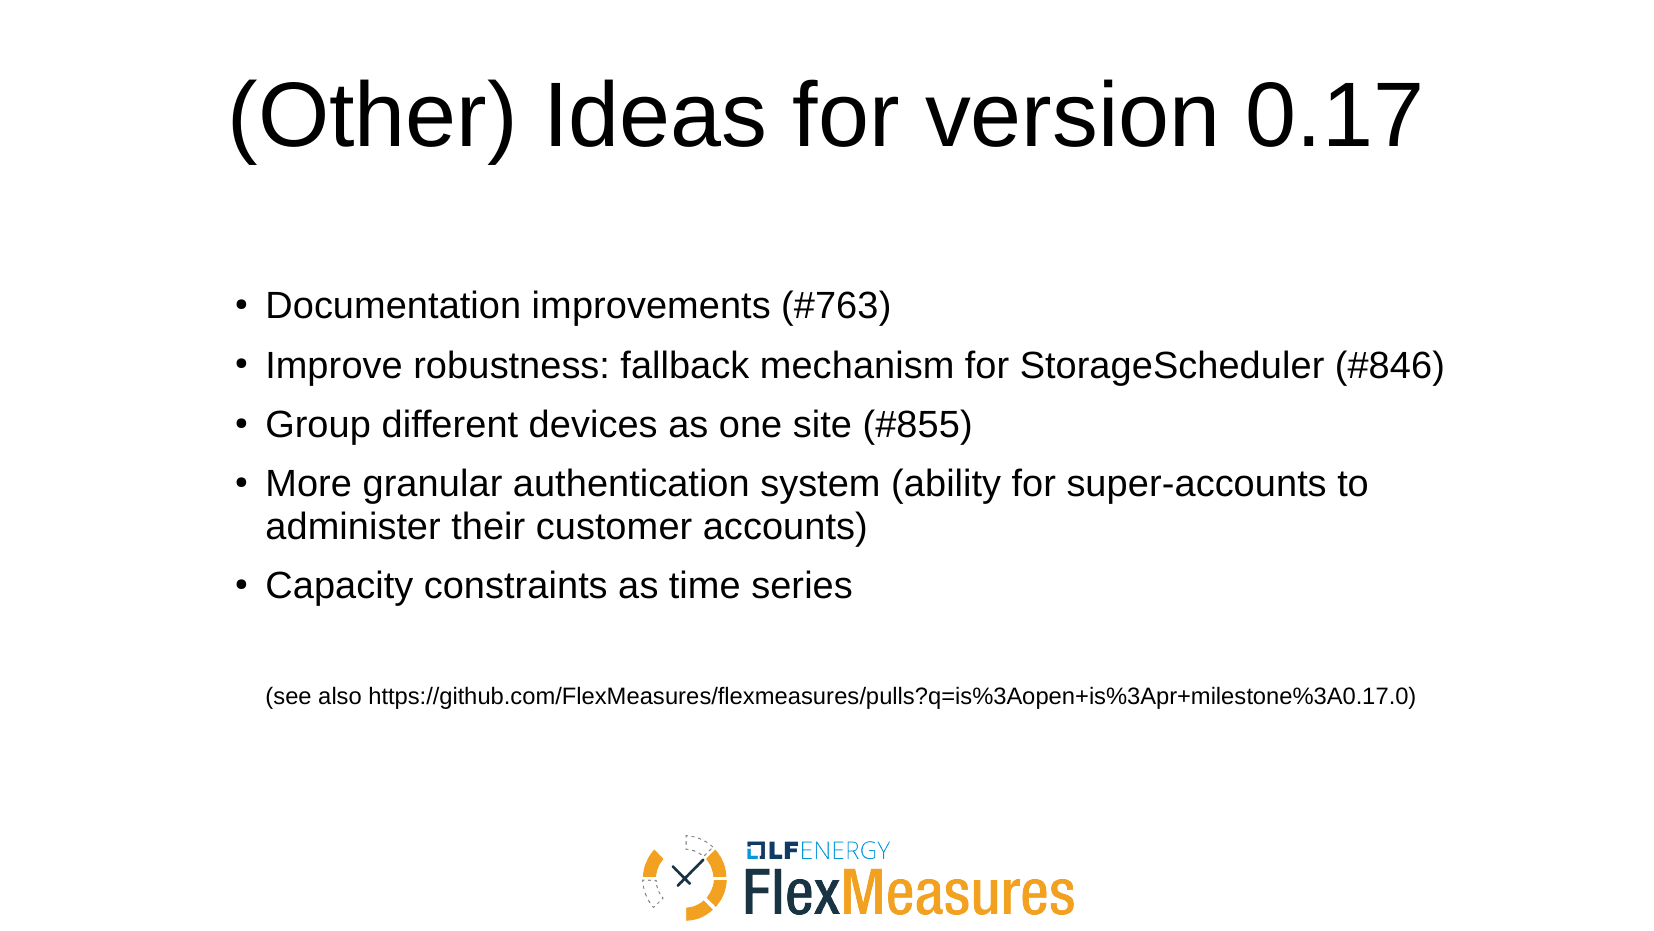

# (Other) Ideas for version 0.17
Documentation improvements (#763)
Improve robustness: fallback mechanism for StorageScheduler (#846)
Group different devices as one site (#855)
More granular authentication system (ability for super-accounts to administer their customer accounts)
Capacity constraints as time series
(see also https://github.com/FlexMeasures/flexmeasures/pulls?q=is%3Aopen+is%3Apr+milestone%3A0.17.0)